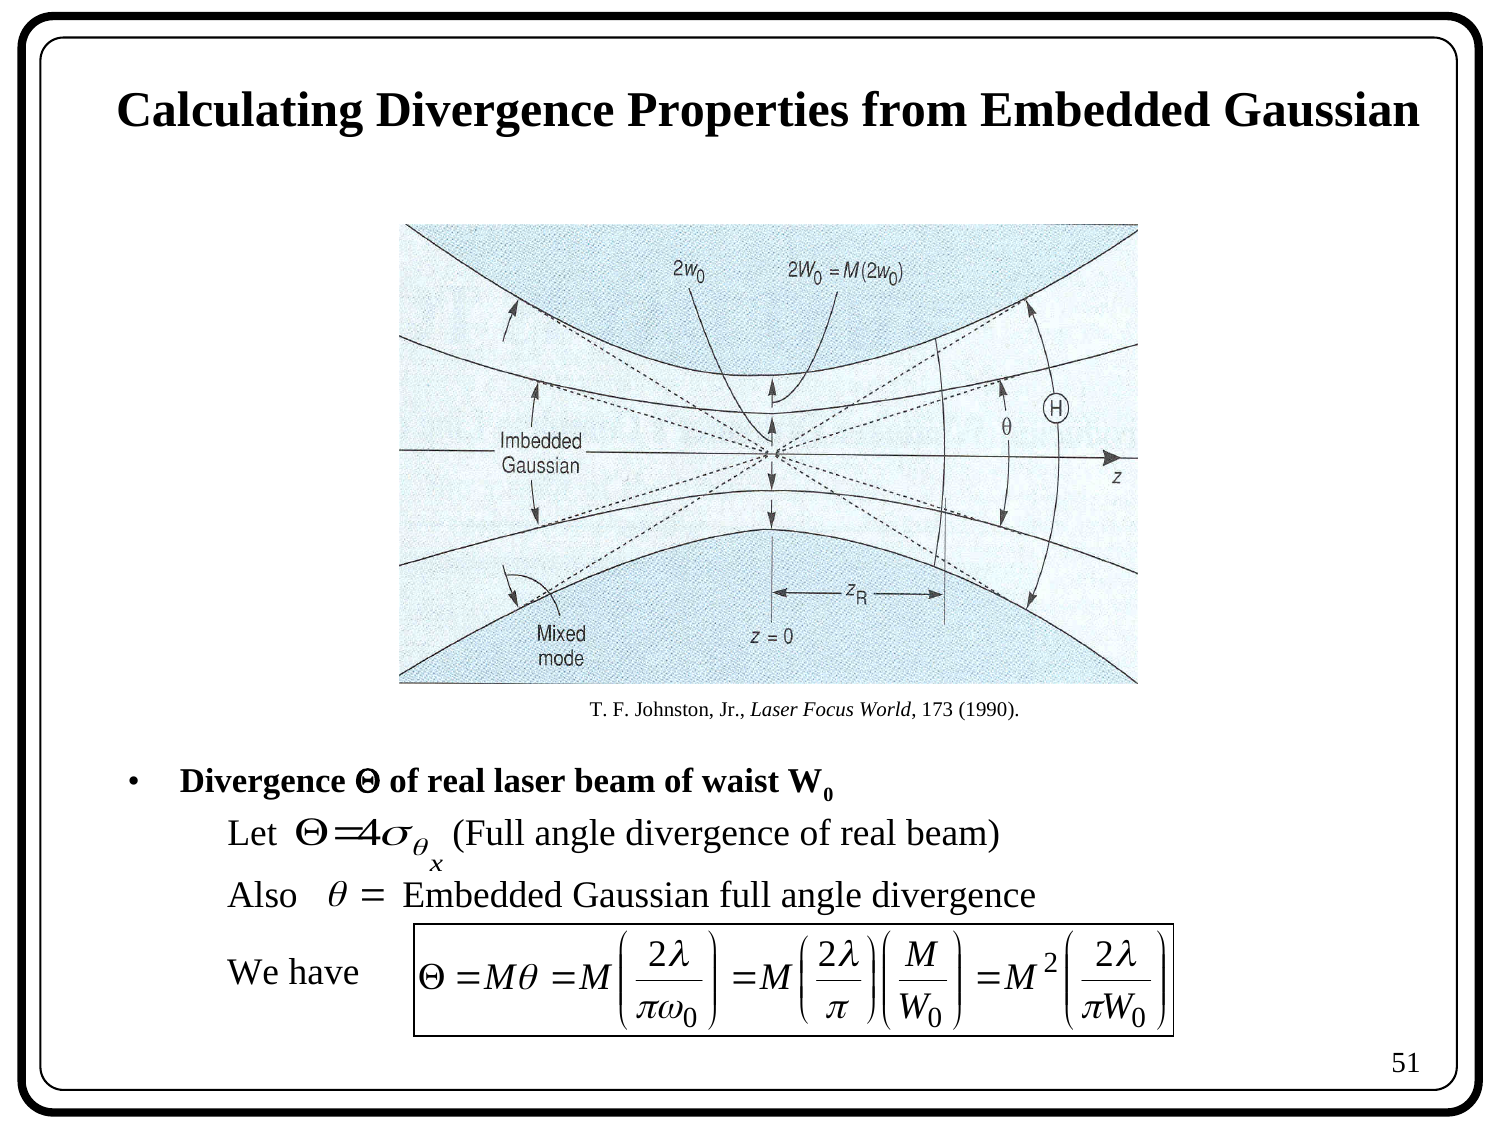

# Calculating Divergence Properties from Embedded Gaussian
T. F. Johnston, Jr., Laser Focus World, 173 (1990).
Divergence  of real laser beam of waist W0
Let
(Full angle divergence of real beam)
Also
Embedded Gaussian full angle divergence
We have